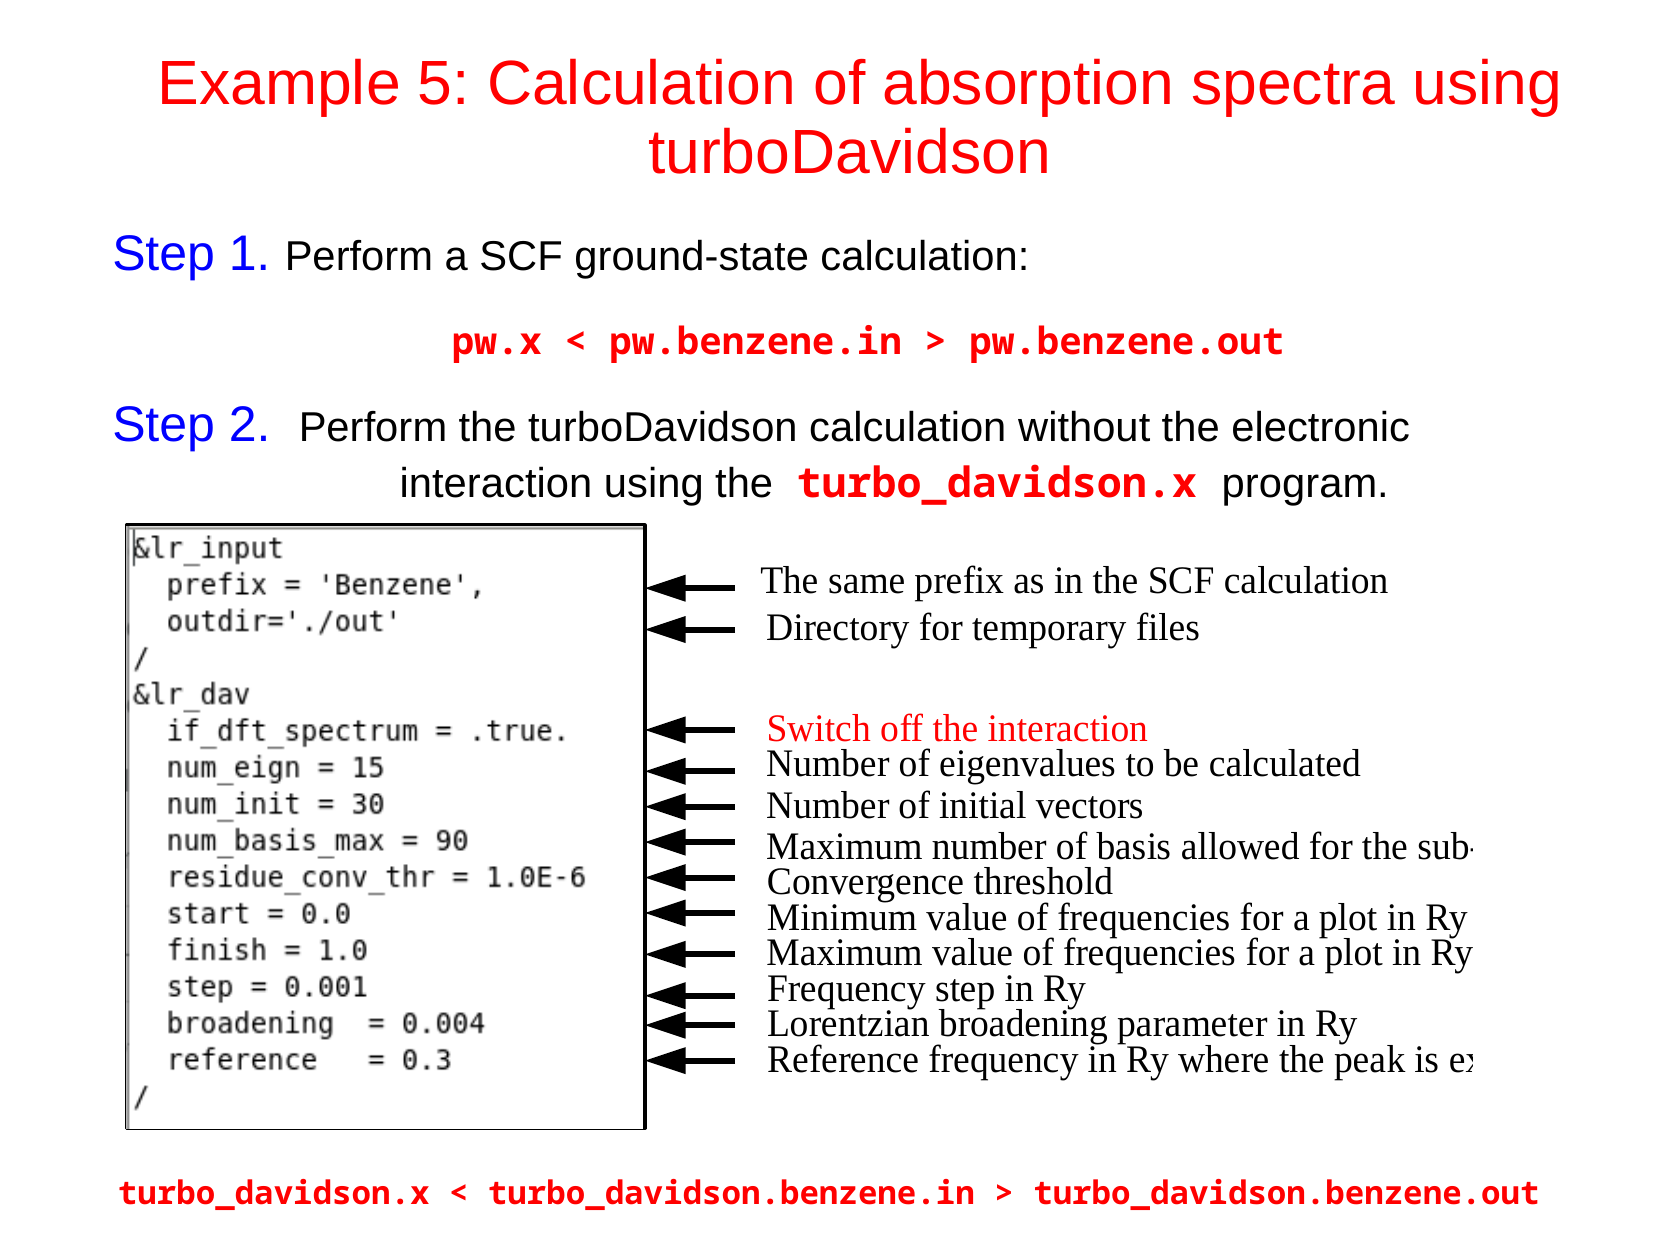

Example 5: Calculation of absorption spectra using turboDavidson
# Step 1. Perform a SCF ground-state calculation:
pw.x < pw.benzene.in > pw.benzene.out
Step 2. Perform the turboDavidson calculation without the electronic interaction using the turbo_davidson.x program.
turbo_davidson.x < turbo_davidson.benzene.in > turbo_davidson.benzene.out